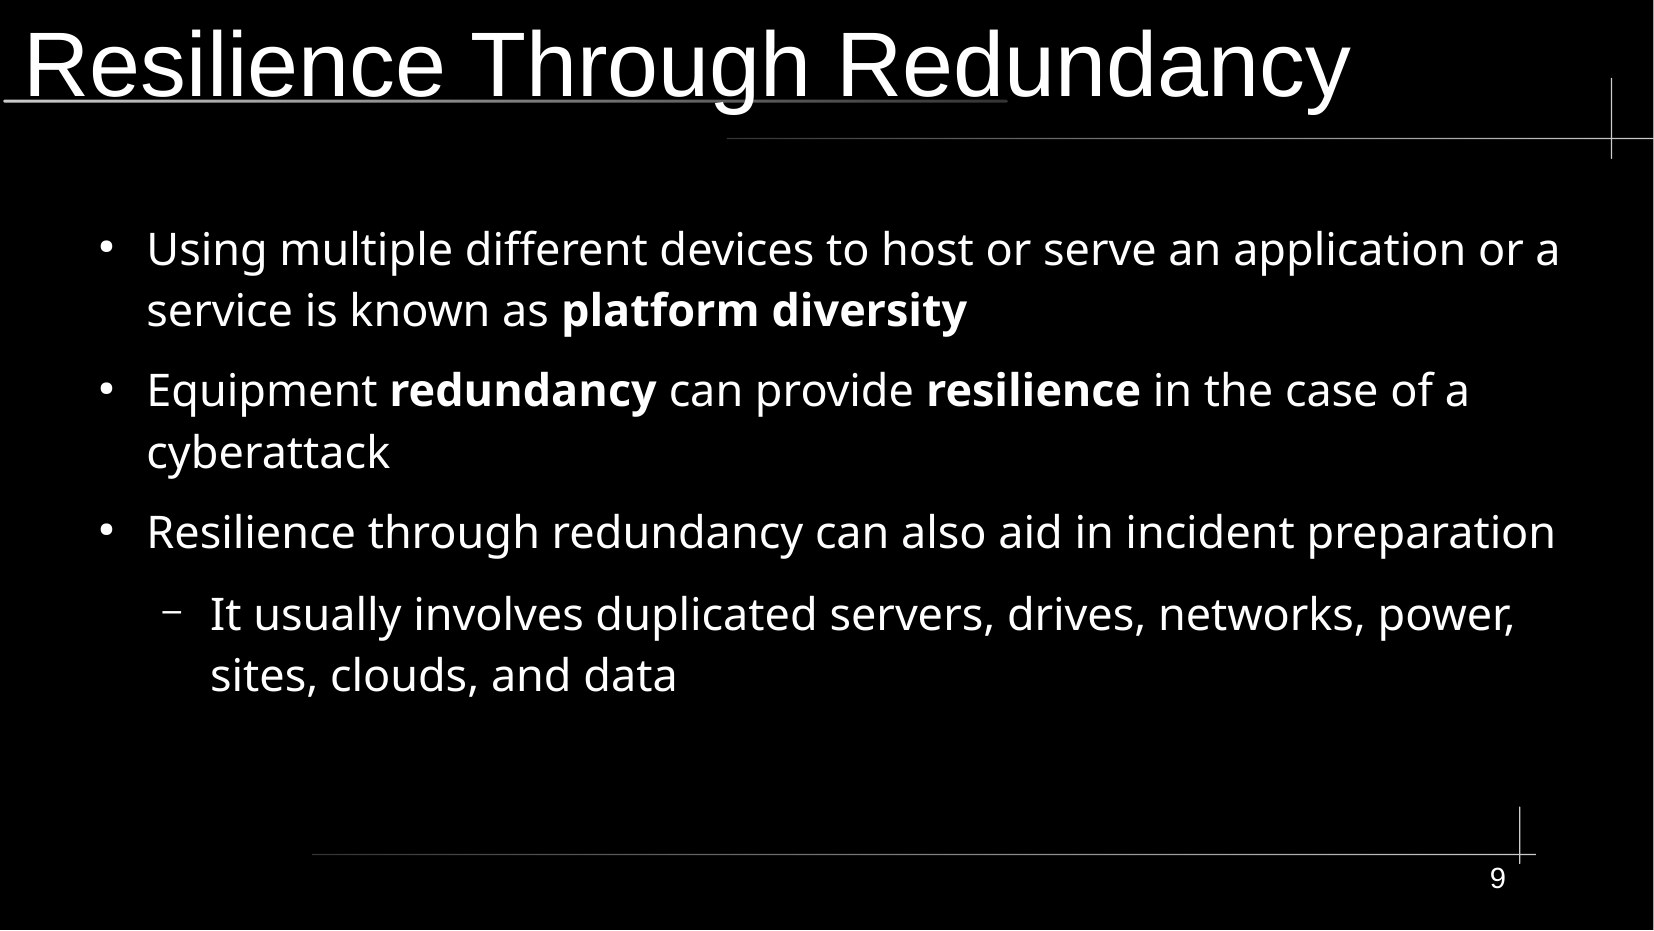

# Resilience Through Redundancy
Using multiple different devices to host or serve an application or a service is known as platform diversity
Equipment redundancy can provide resilience in the case of a cyberattack
Resilience through redundancy can also aid in incident preparation
It usually involves duplicated servers, drives, networks, power, sites, clouds, and data
9